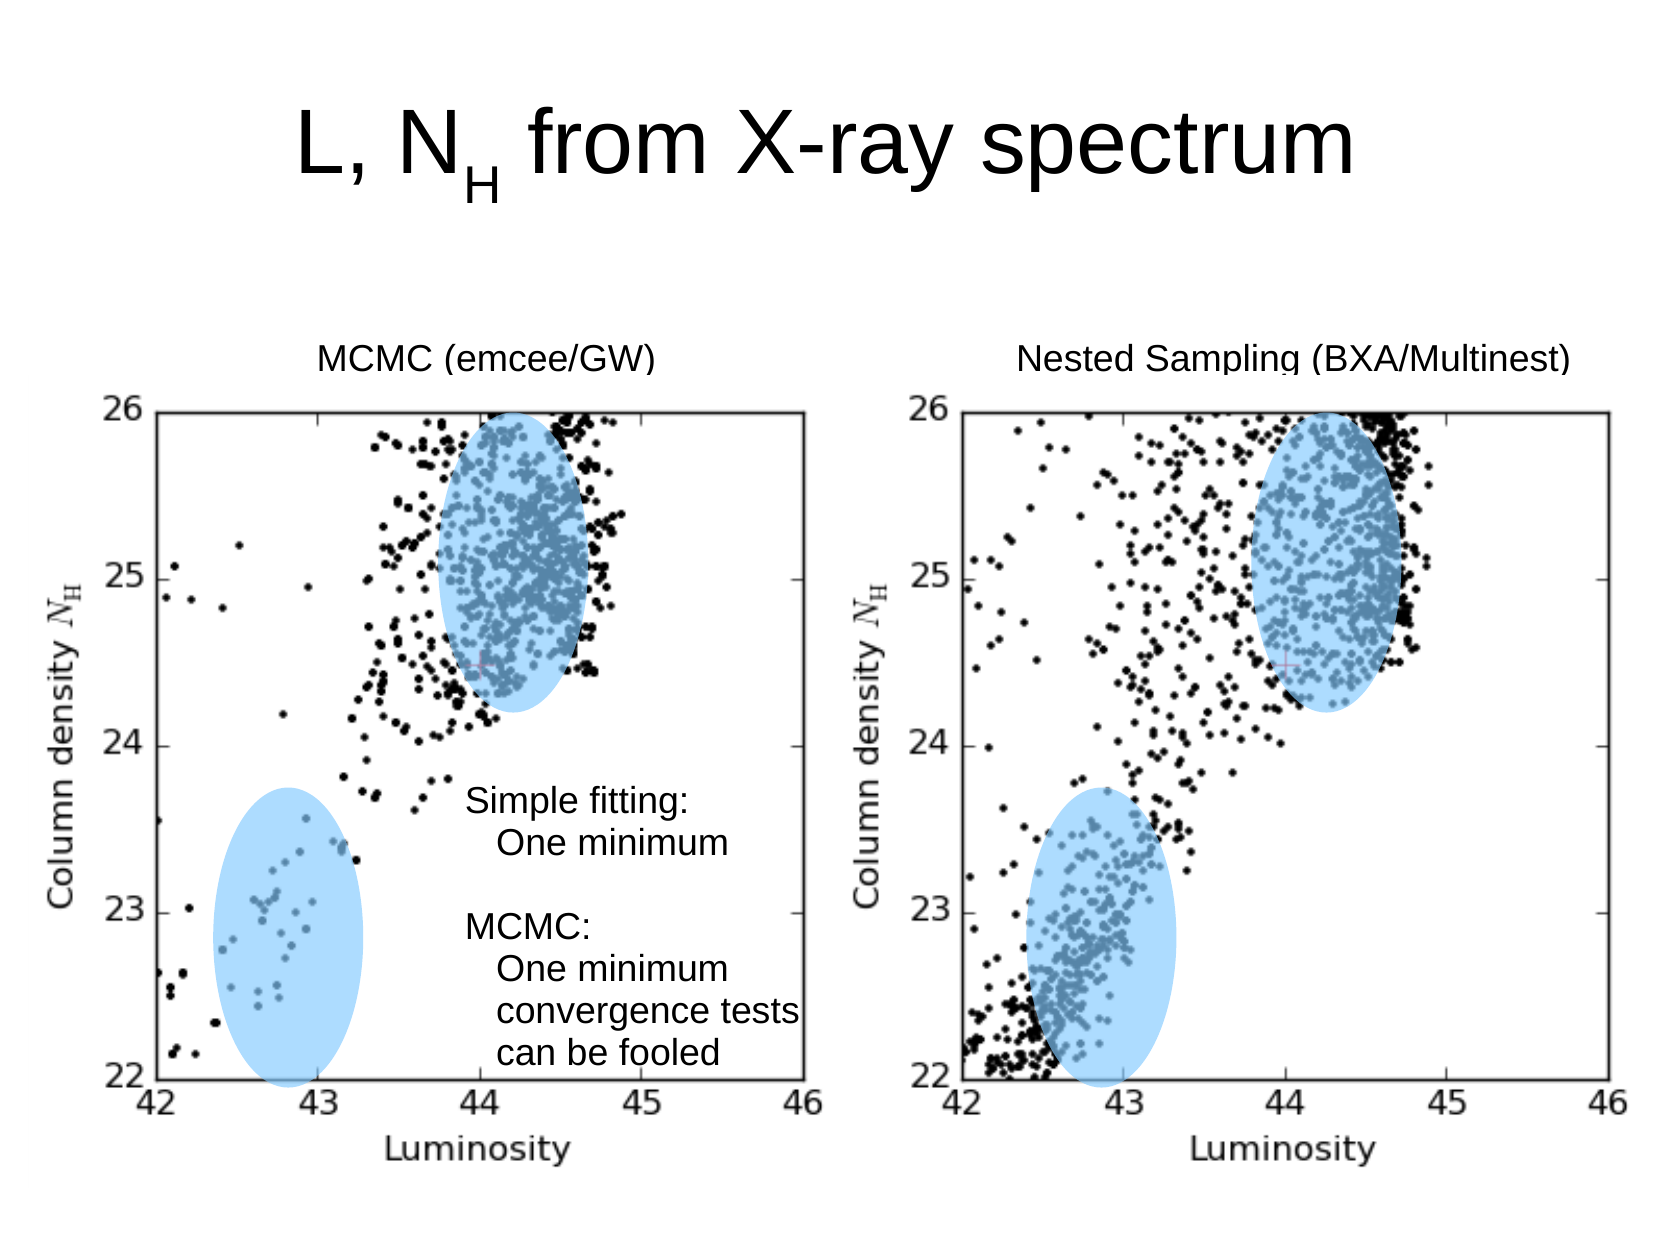

# L, NH from X-ray spectrum
MCMC (emcee/GW)
Nested Sampling (BXA/Multinest)
Simple fitting:
 One minimum
MCMC:
 One minimum
 convergence tests
 can be fooled